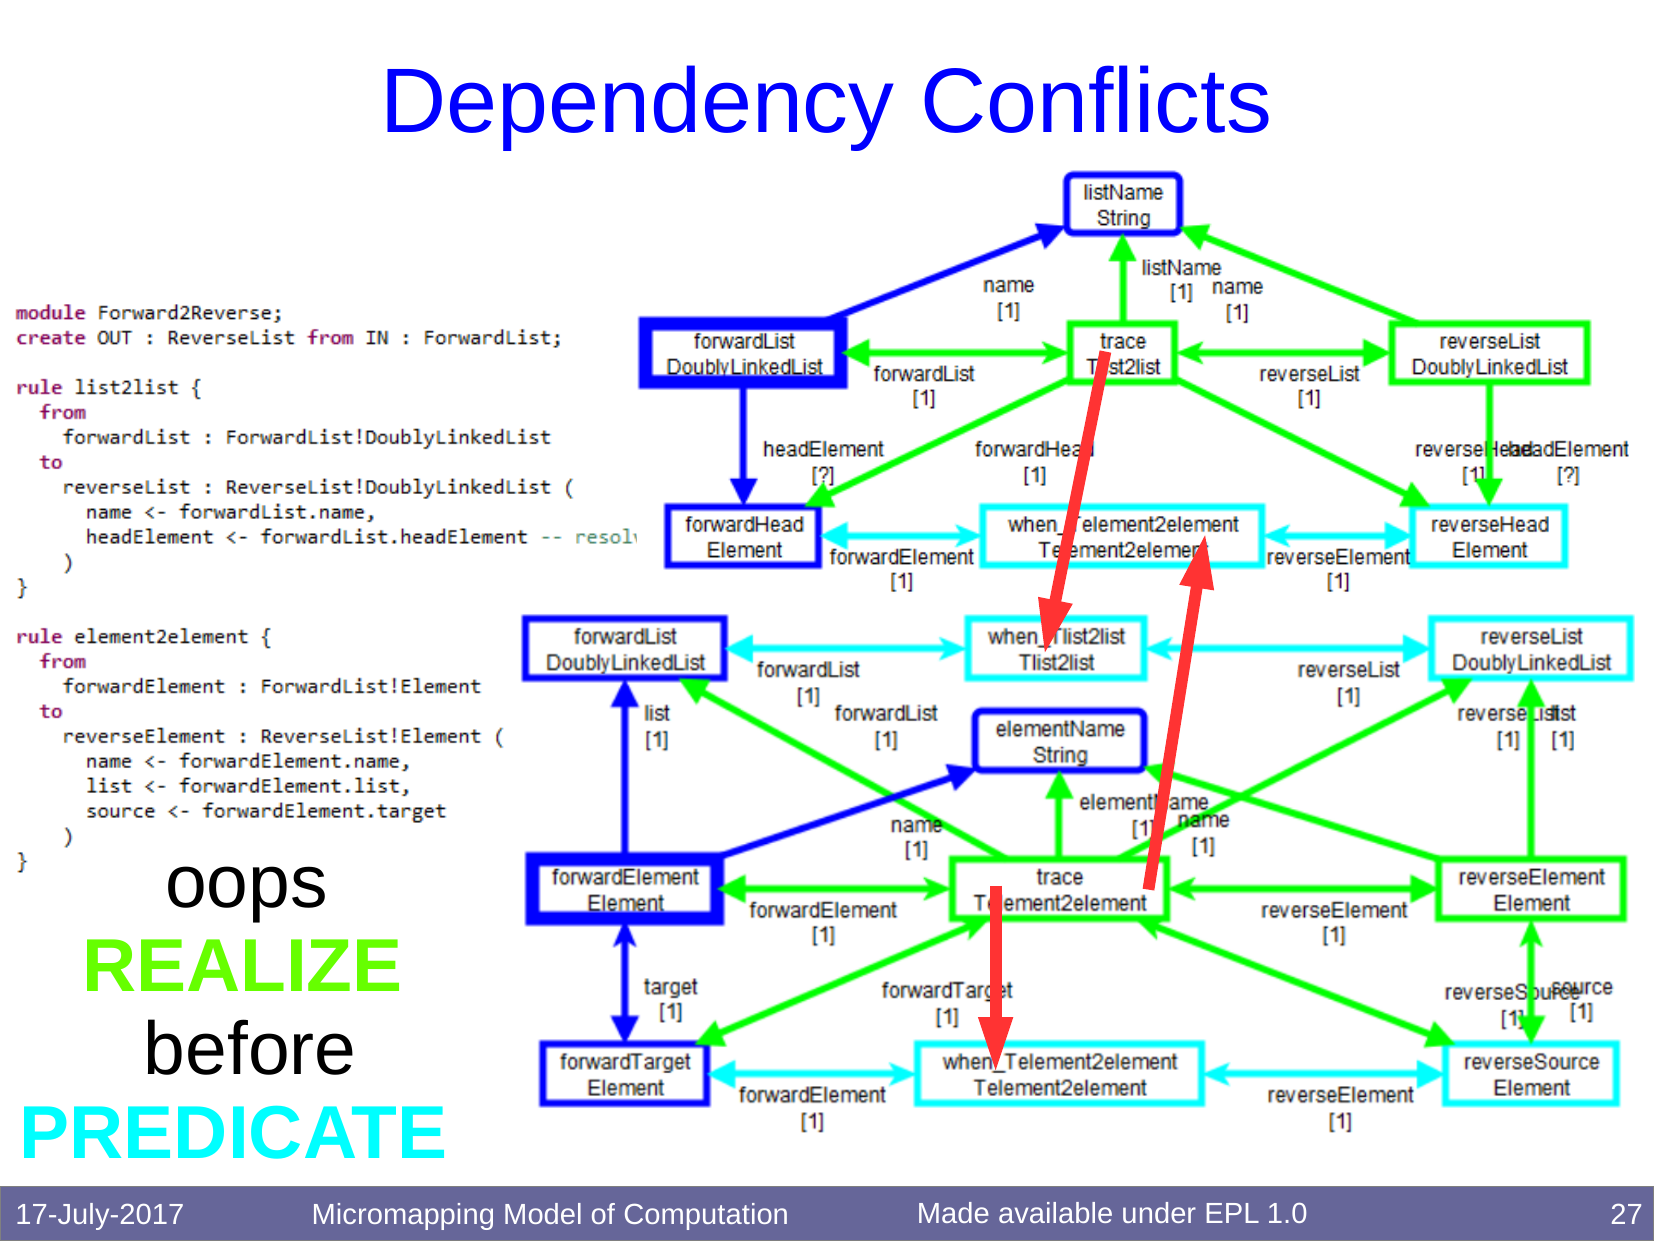

# Dependency Conflicts
 oops
 REALIZE
 before
PREDICATE
17-July-2017
Micromapping Model of Computation
27